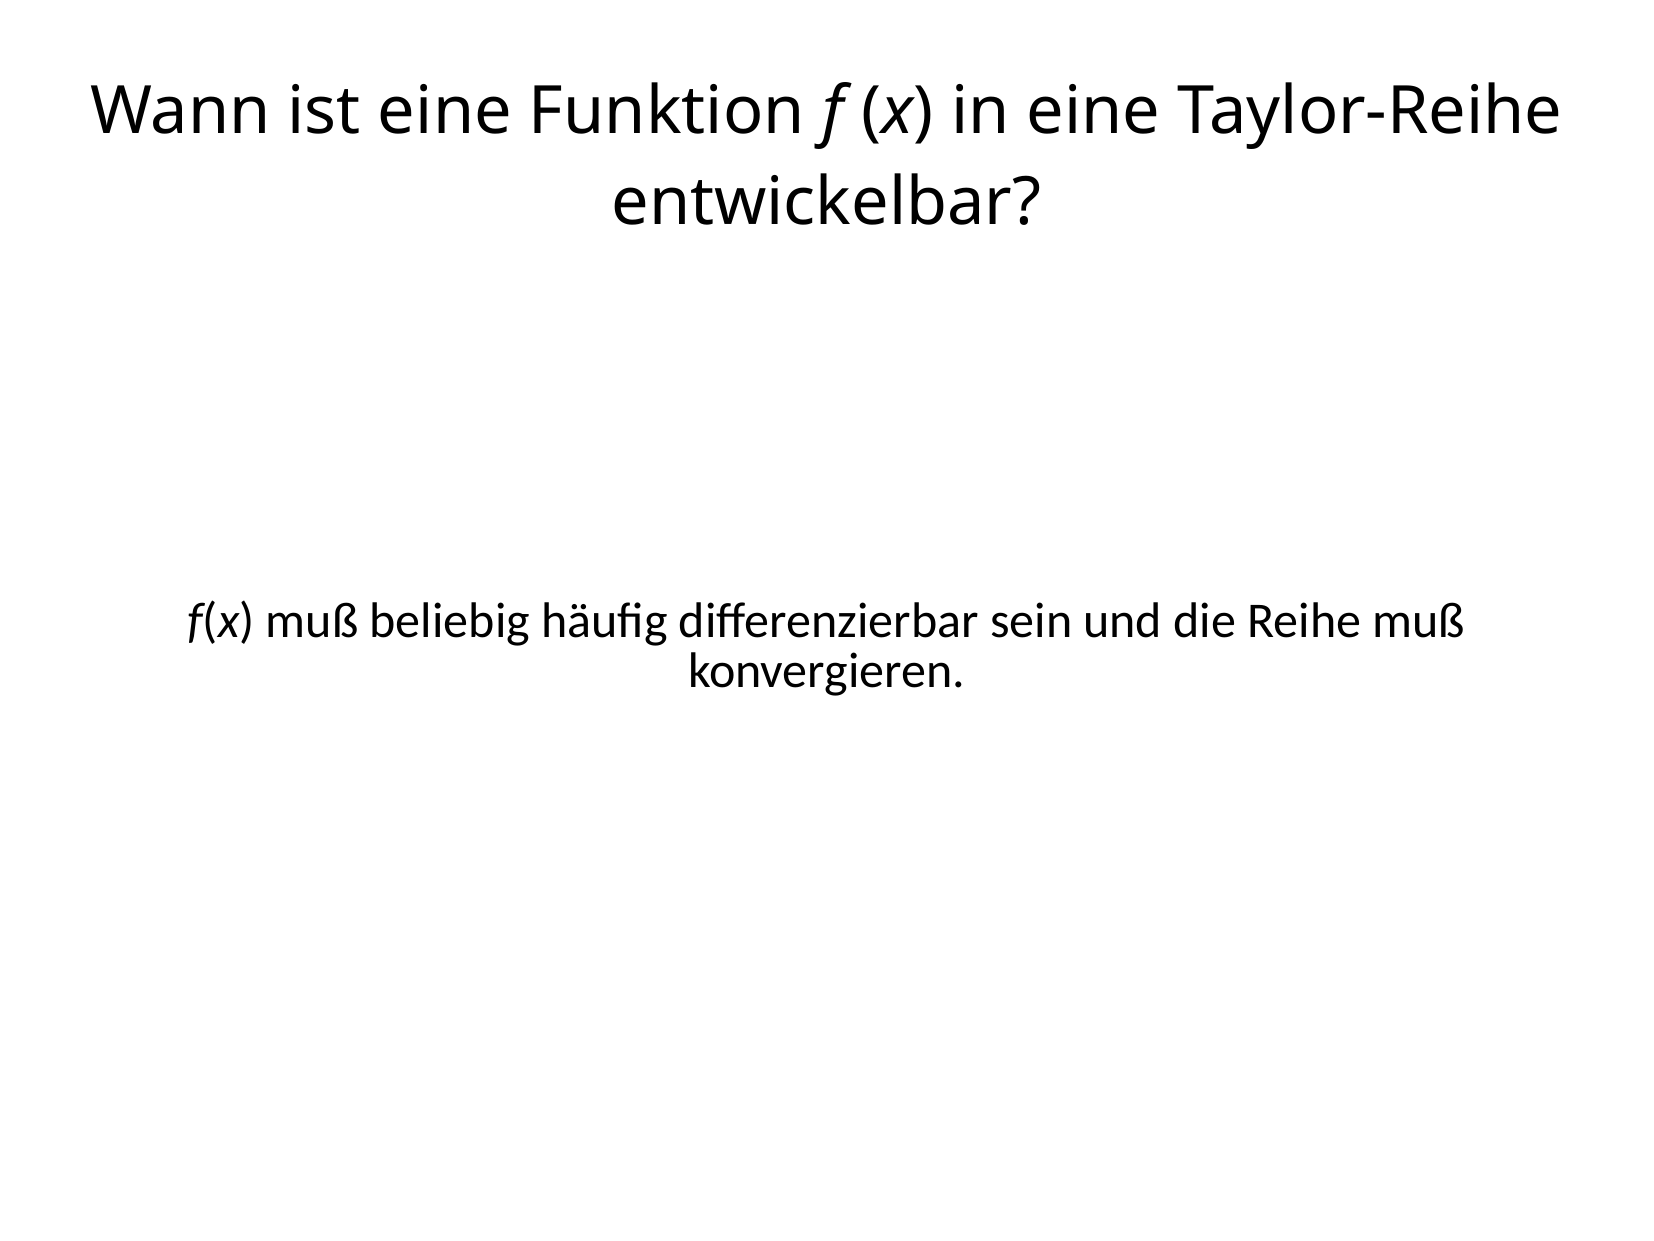

# Wann ist eine Funktion f (x) in eine Taylor-Reihe entwickelbar?
f(x) muß beliebig häufig differenzierbar sein und die Reihe muß konvergieren.